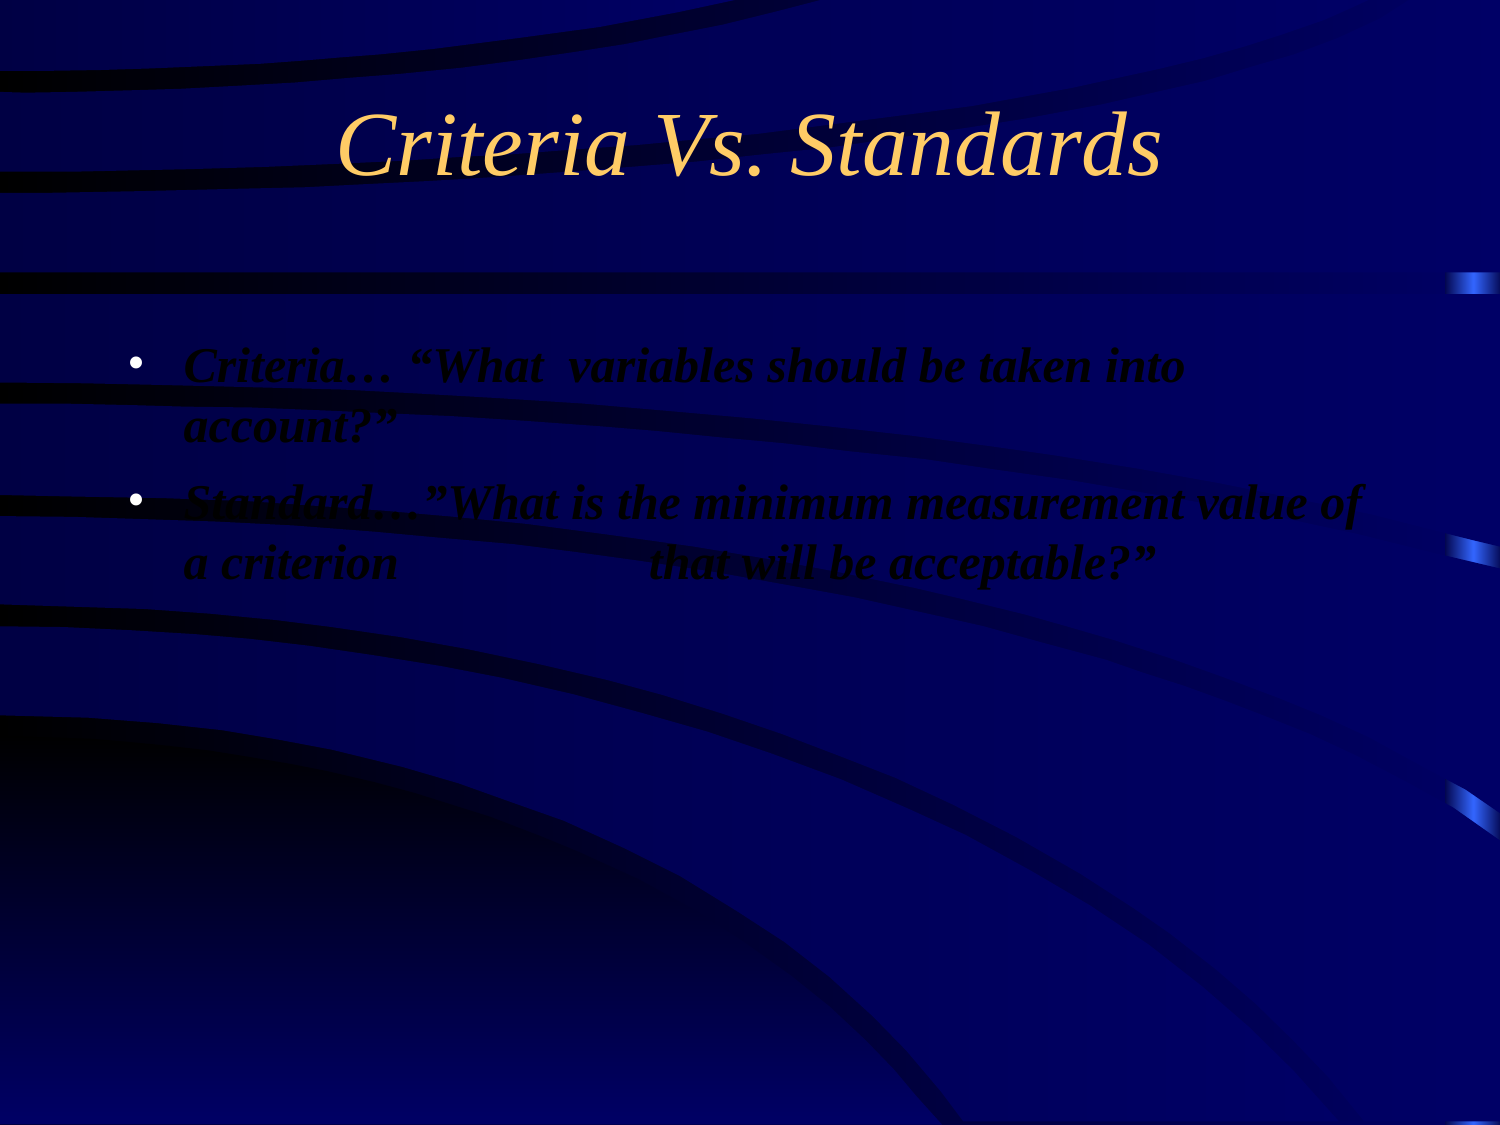

# Criteria Vs. Standards
Criteria… “What variables should be taken into account?”
Standard…”What is the minimum measurement value of a criterion that will be acceptable?”